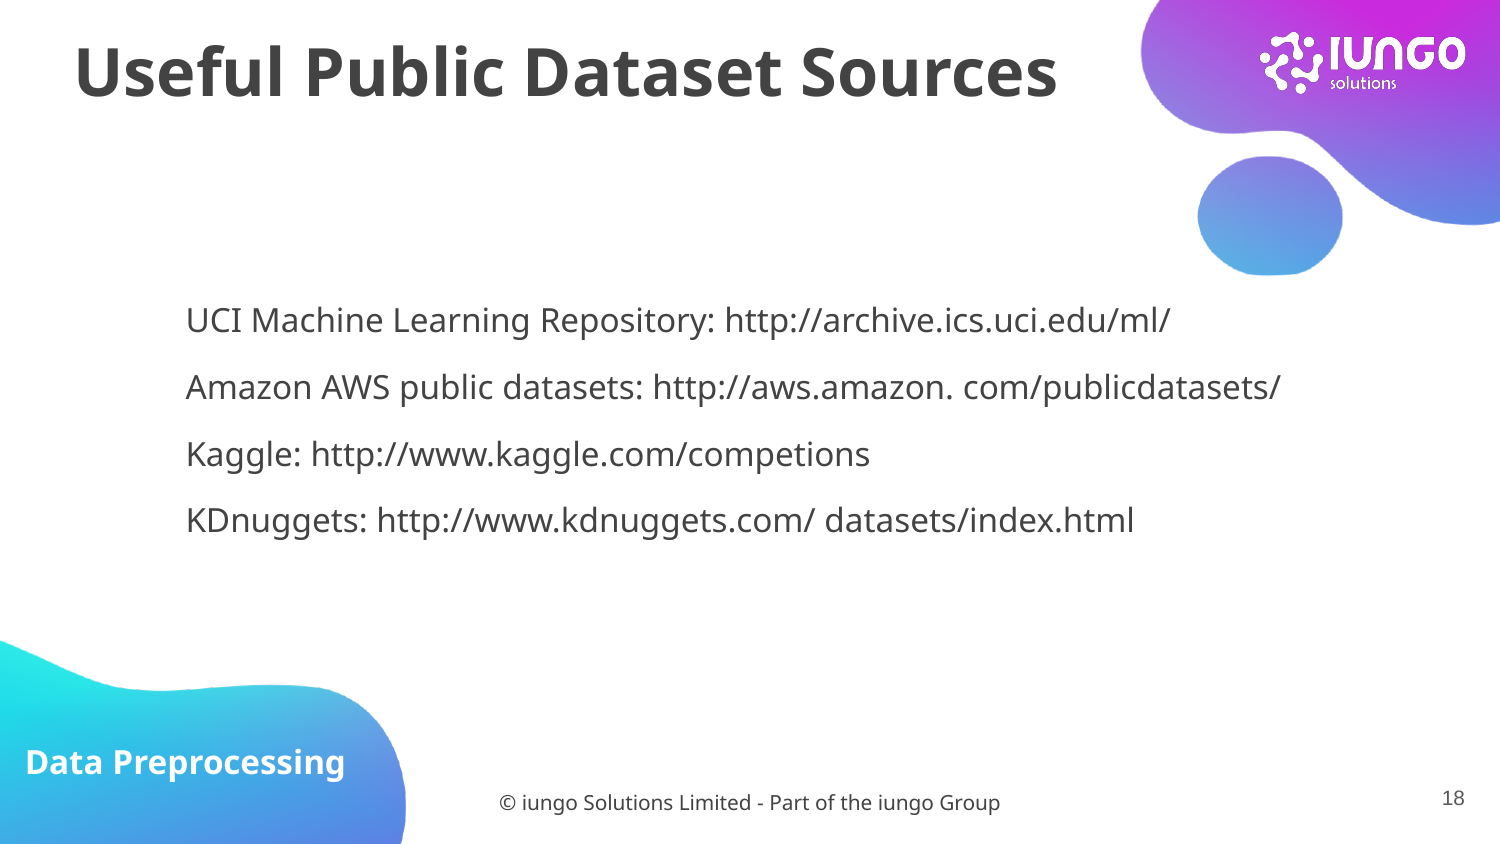

# Useful Public Dataset Sources
UCI Machine Learning Repository: http://archive.ics.uci.edu/ml/
Amazon AWS public datasets: http://aws.amazon. com/publicdatasets/
Kaggle: http://www.kaggle.com/competions
KDnuggets: http://www.kdnuggets.com/ datasets/index.html
Data Preprocessing